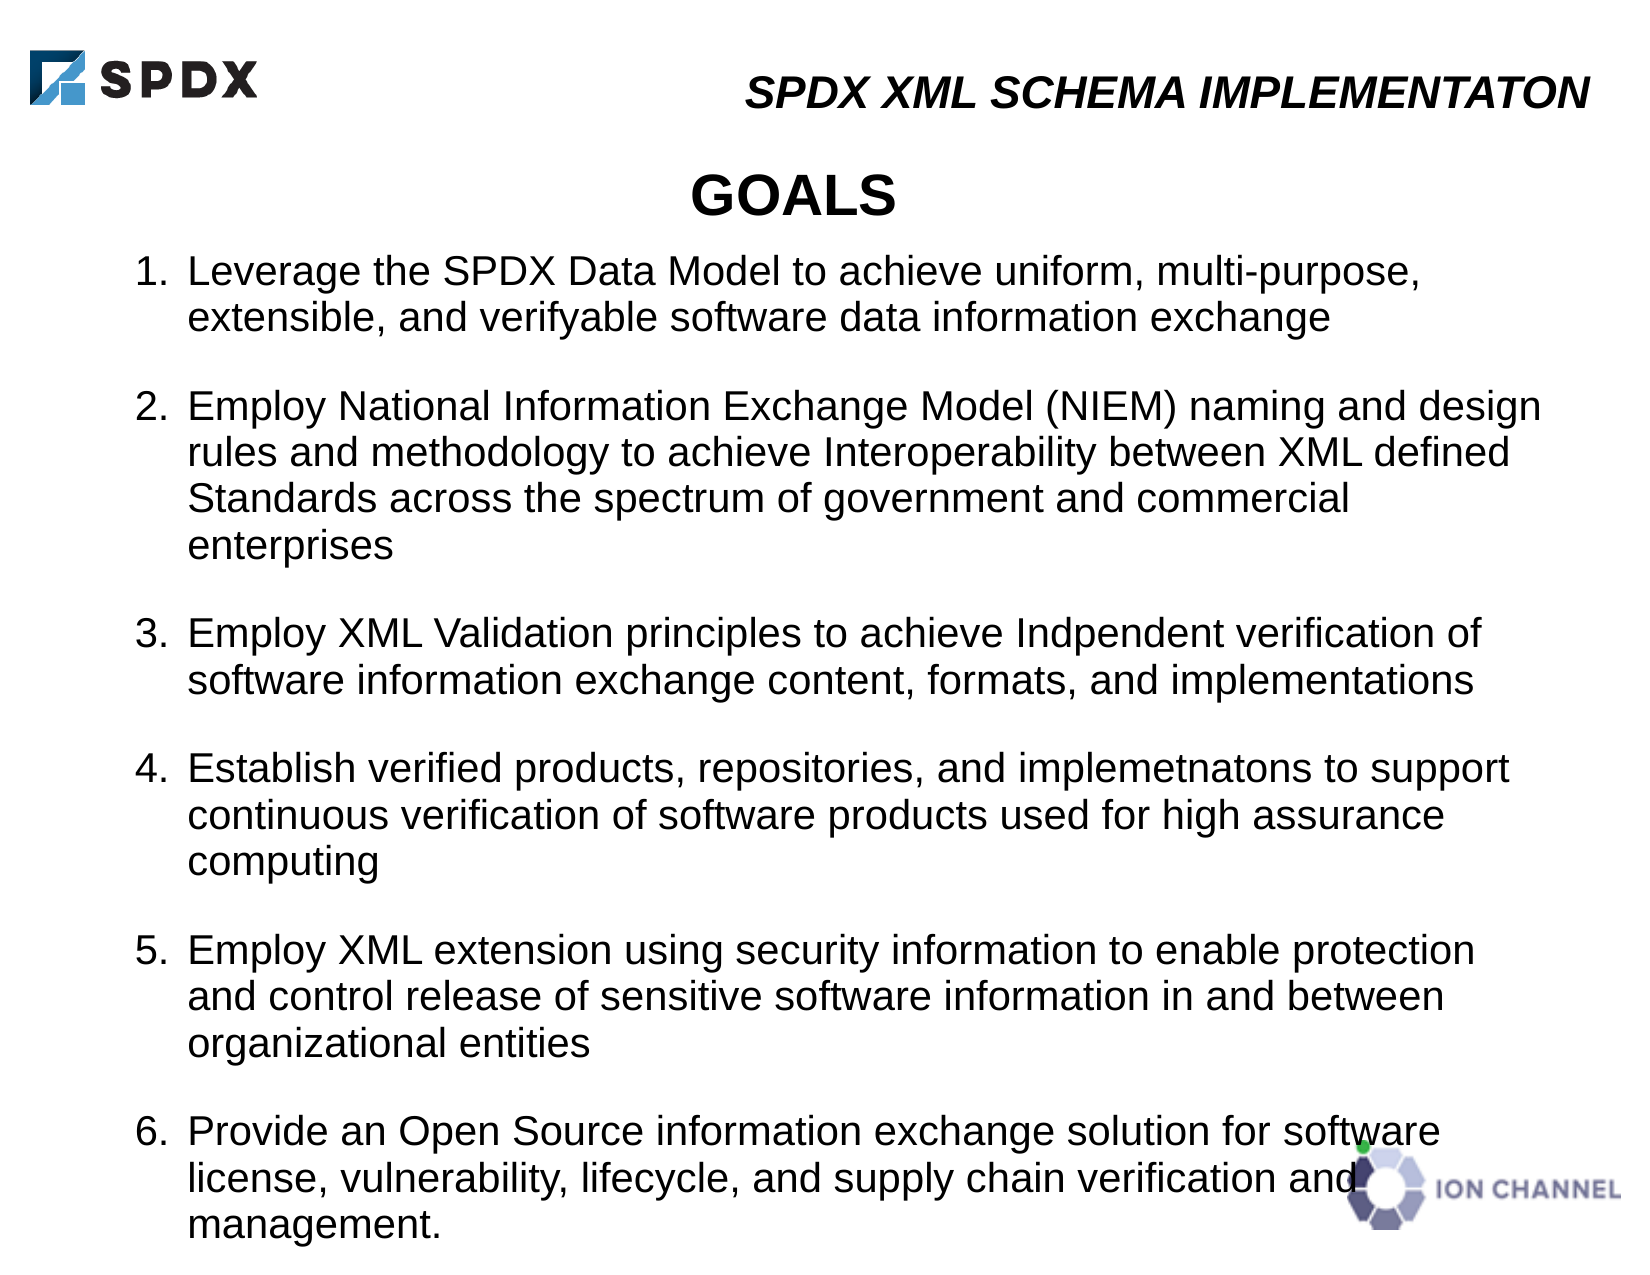

SPDX XML SCHEMA IMPLEMENTATON
GOALS
Leverage the SPDX Data Model to achieve uniform, multi-purpose, extensible, and verifyable software data information exchange
Employ National Information Exchange Model (NIEM) naming and design rules and methodology to achieve Interoperability between XML defined Standards across the spectrum of government and commercial enterprises
Employ XML Validation principles to achieve Indpendent verification of software information exchange content, formats, and implementations
Establish verified products, repositories, and implemetnatons to support continuous verification of software products used for high assurance computing
Employ XML extension using security information to enable protection and control release of sensitive software information in and between organizational entities
Provide an Open Source information exchange solution for software license, vulnerability, lifecycle, and supply chain verification and management.